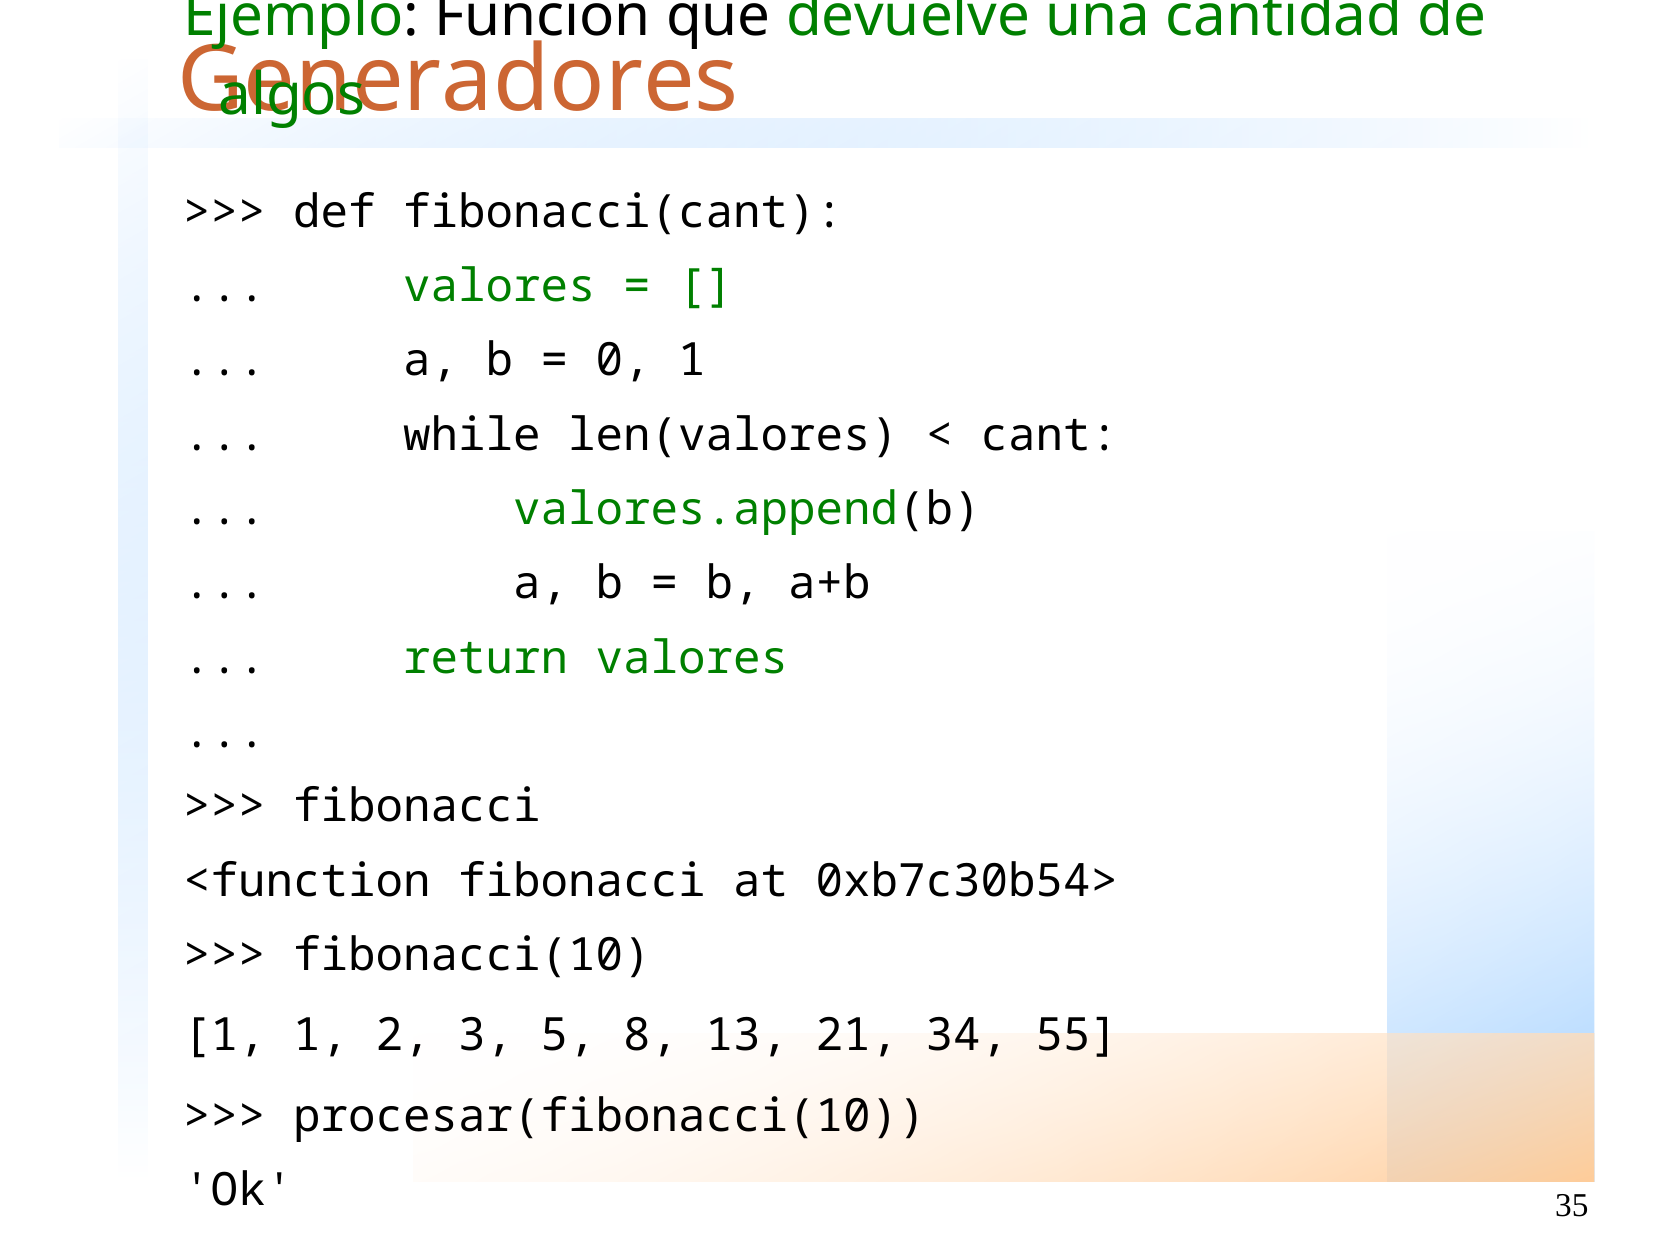

# Generadores
Ejemplo: Función que devuelve una cantidad de algos
>>> def fibonacci(cant):
... valores = []
... a, b = 0, 1
... while len(valores) < cant:
... valores.append(b)
... a, b = b, a+b
... return valores
...
>>> fibonacci
<function fibonacci at 0xb7c30b54>
>>> fibonacci(10)
[1, 1, 2, 3, 5, 8, 13, 21, 34, 55]
>>> procesar(fibonacci(10))
'Ok'
>>> procesar(fibonacci(999999999999999999)) # ouch!!!!